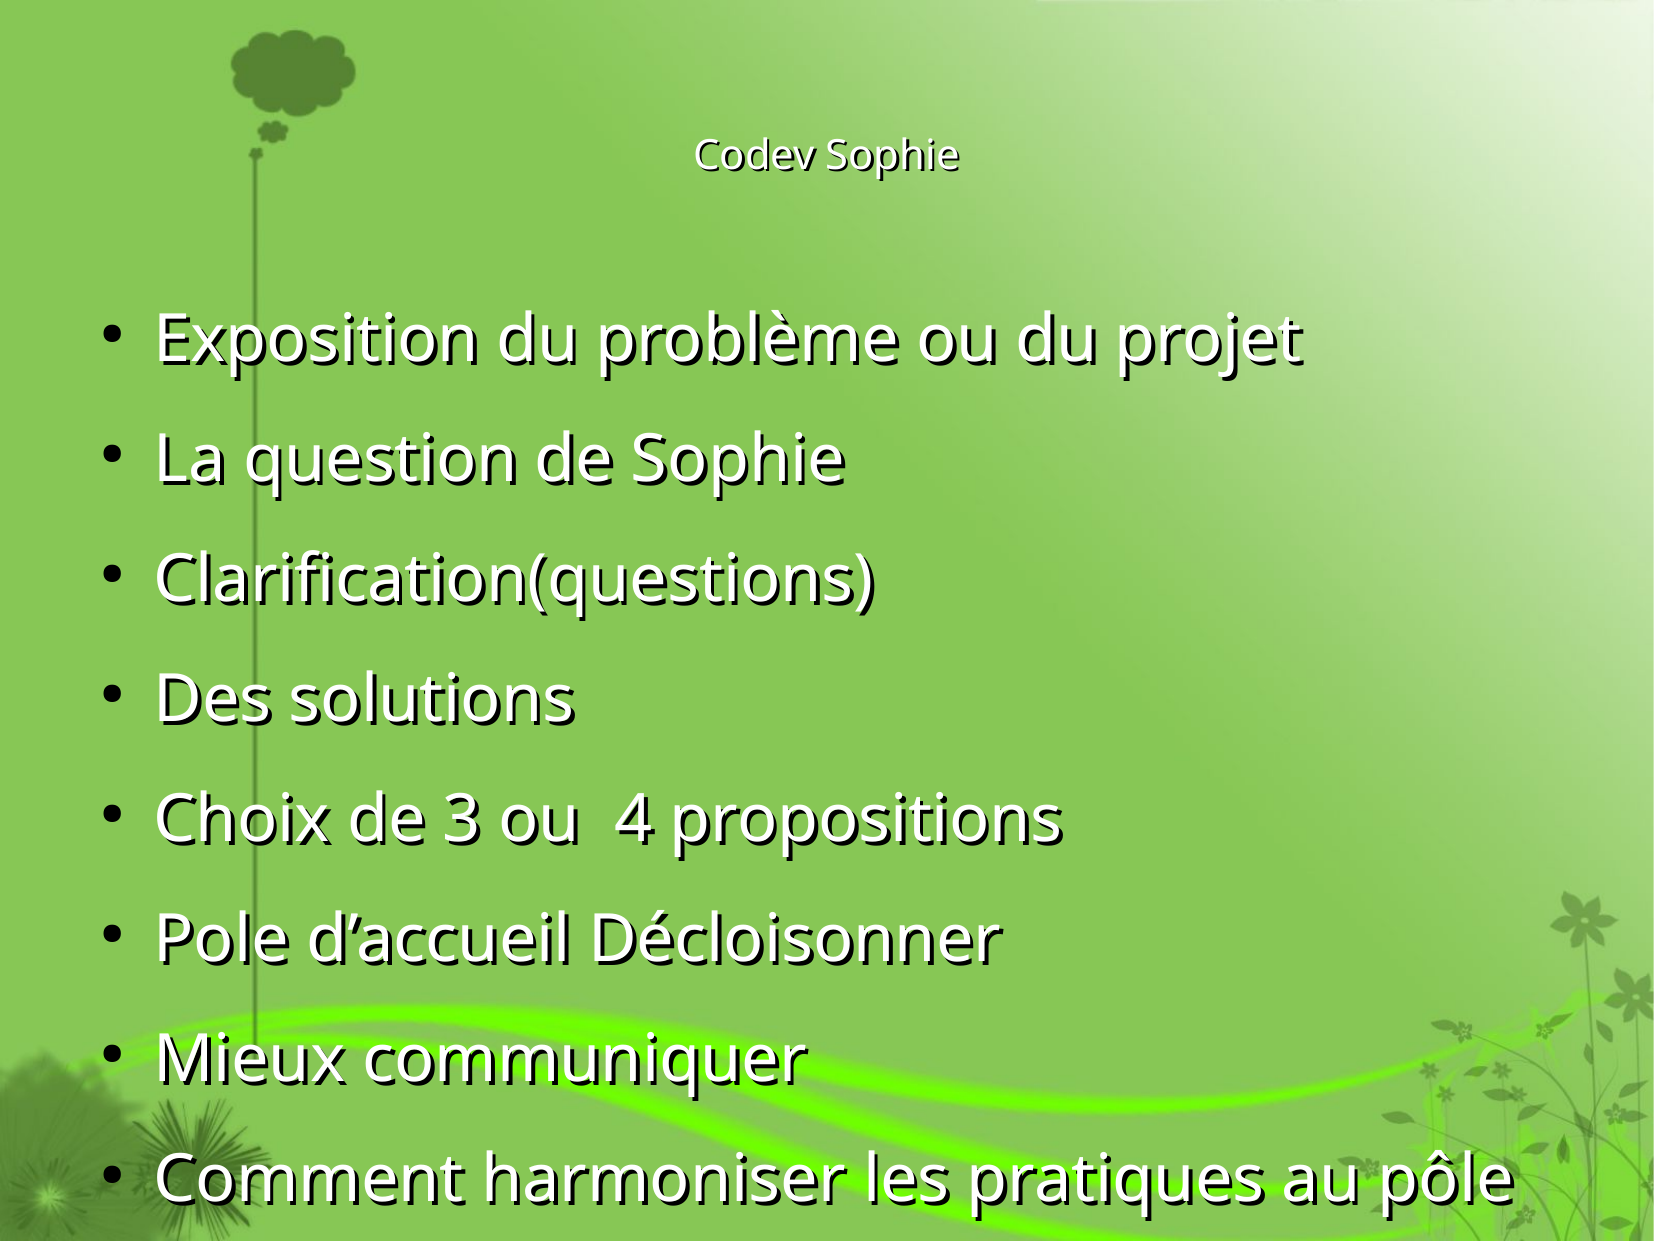

# Codev Sophie
Exposition du problème ou du projet
La question de Sophie
Clarification(questions)
Des solutions
Choix de 3 ou 4 propositions
Pole d’accueil Décloisonner
Mieux communiquer
Comment harmoniser les pratiques au pôle relation client ?